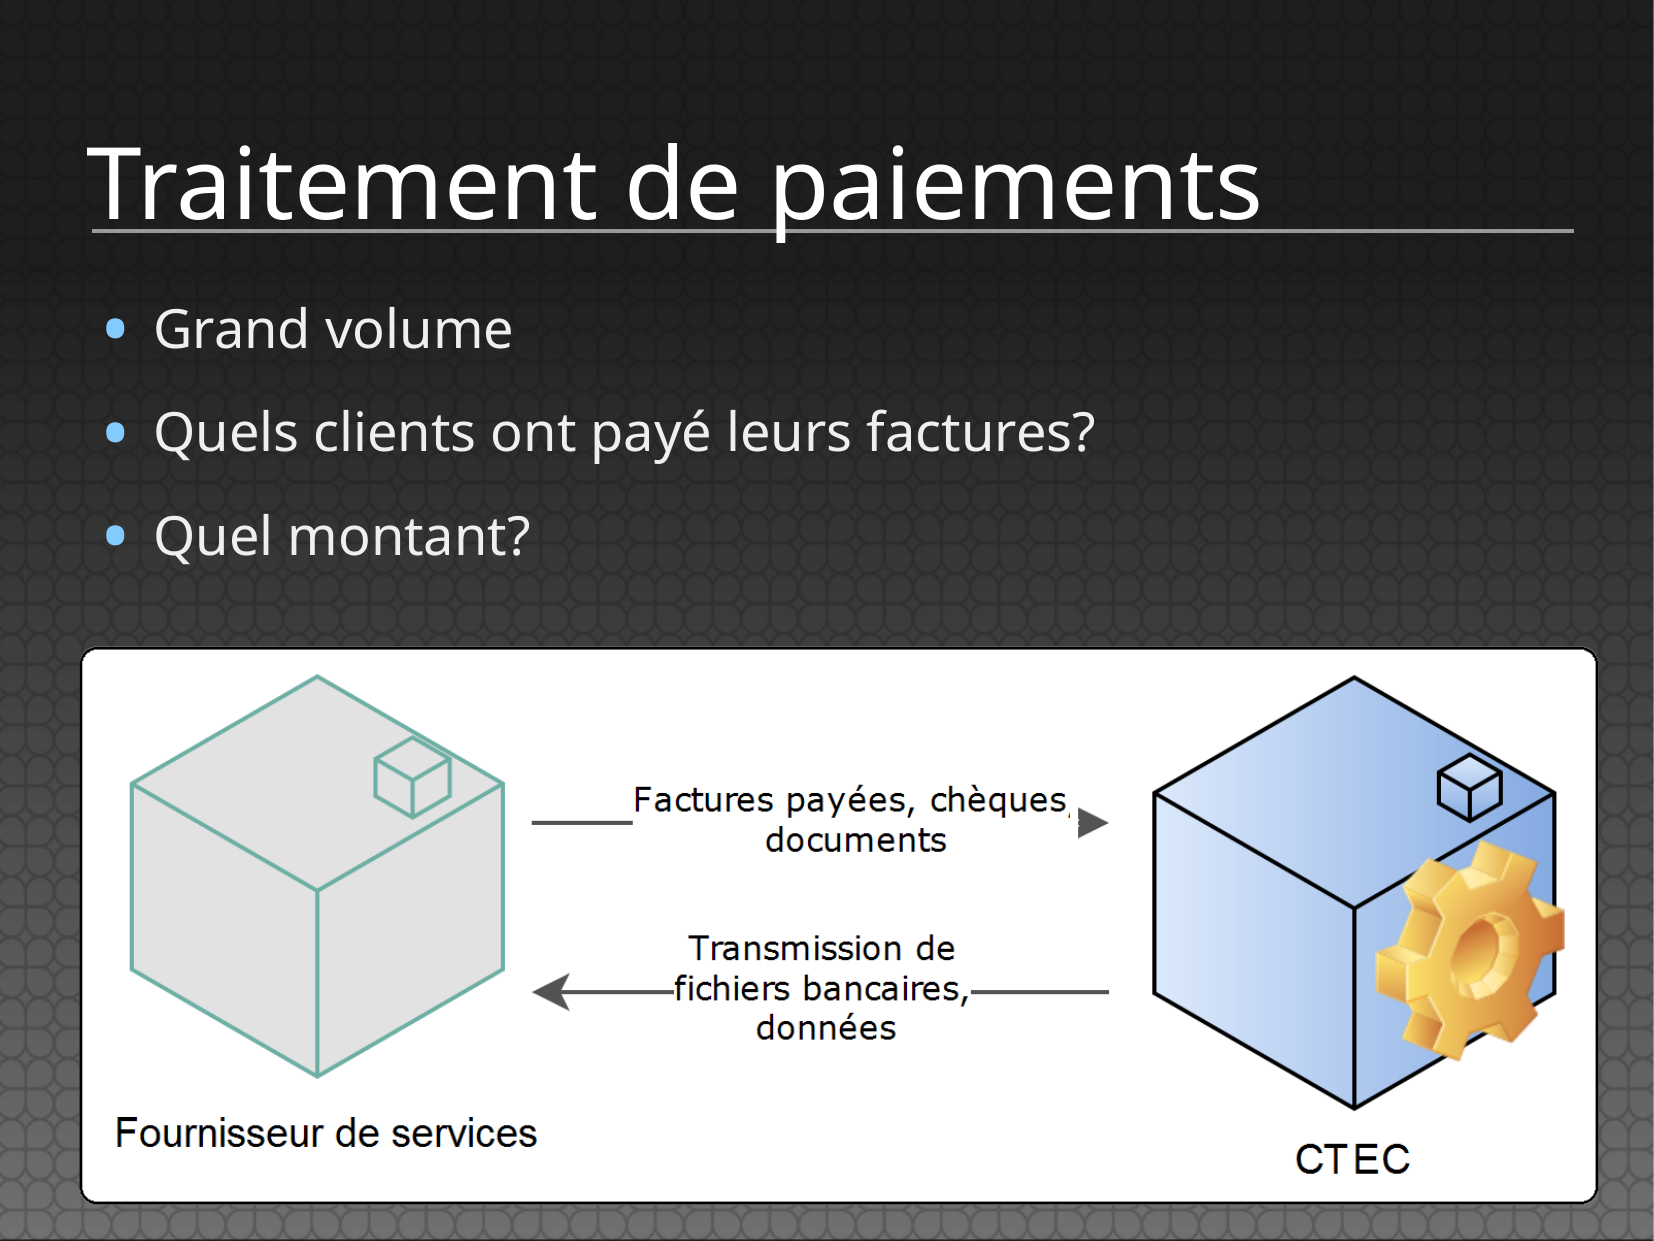

# Traitement de paiements
Grand volume
Quels clients ont payé leurs factures?
Quel montant?